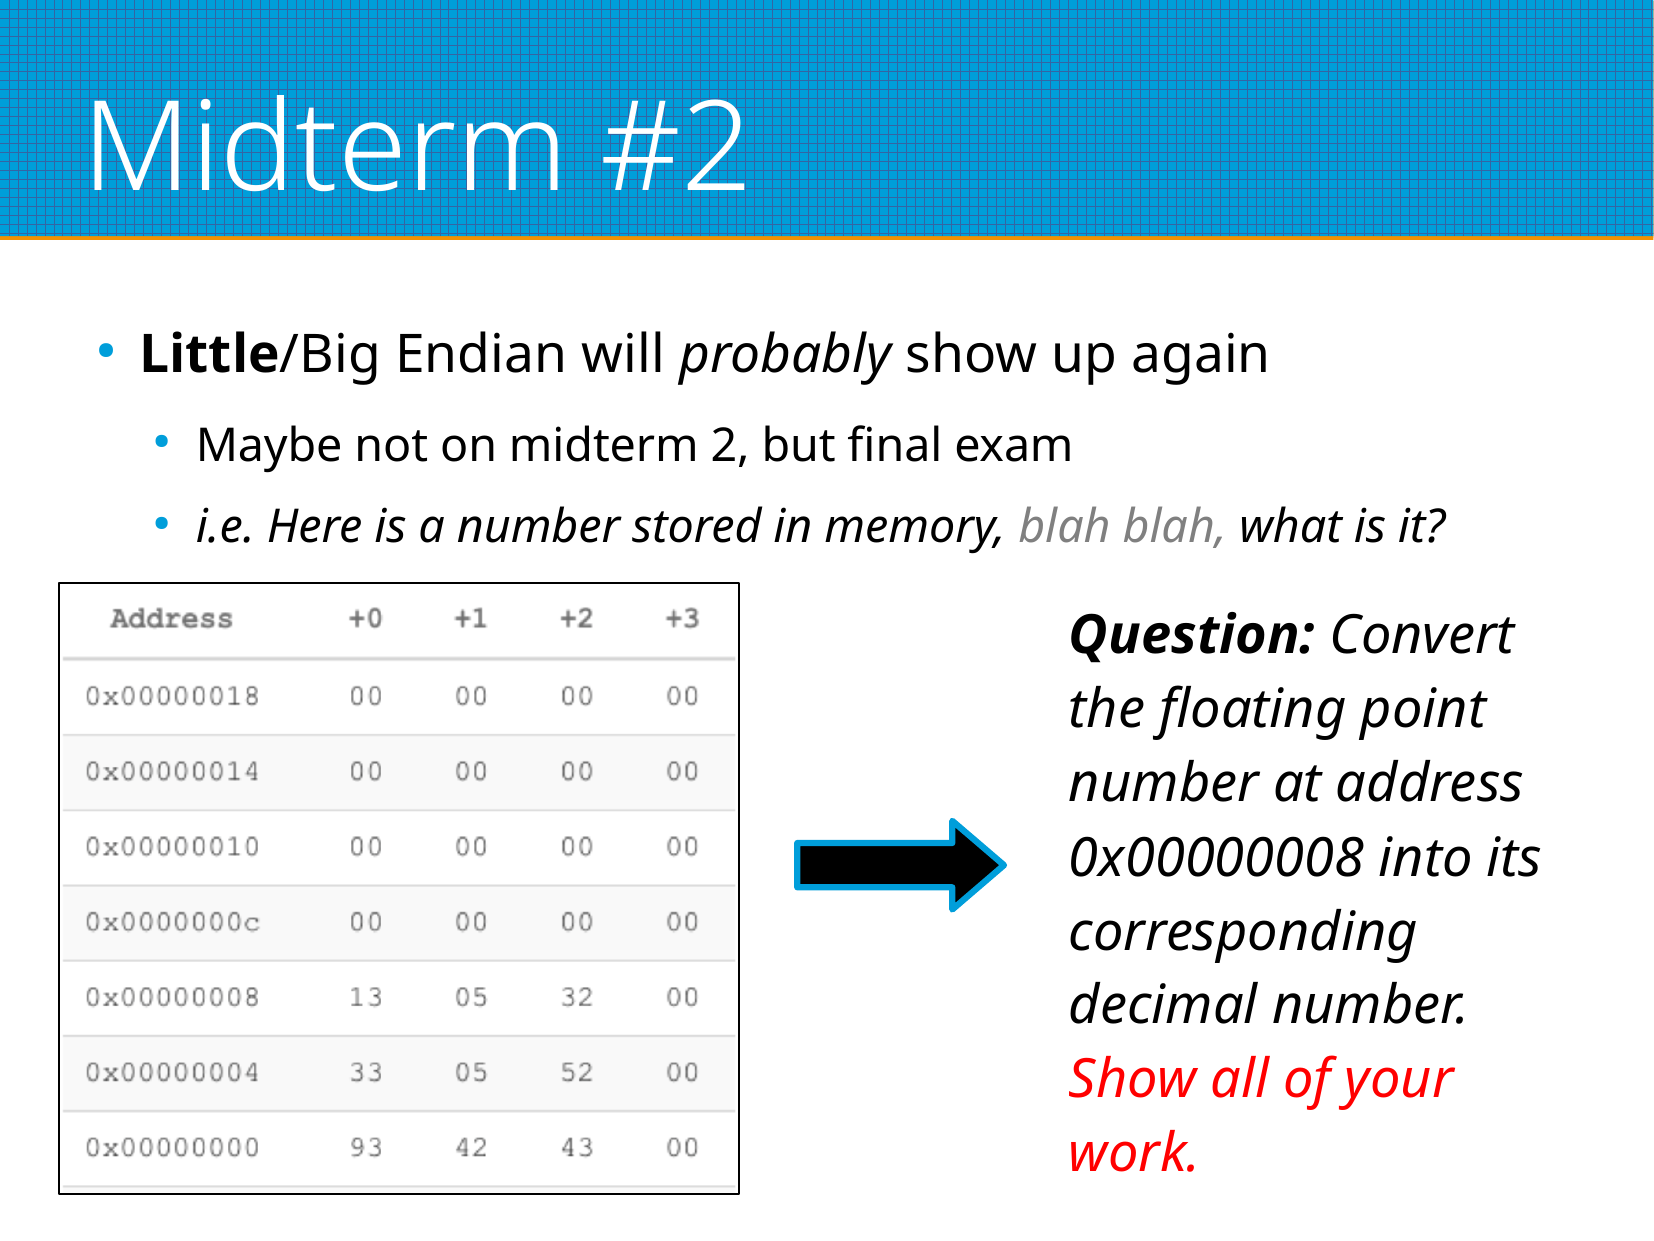

# Midterm #2
Little/Big Endian will probably show up again
Maybe not on midterm 2, but final exam
i.e. Here is a number stored in memory, blah blah, what is it?
Question: Convert the floating point number at address 0x00000008 into its corresponding decimal number.
Show all of your work.